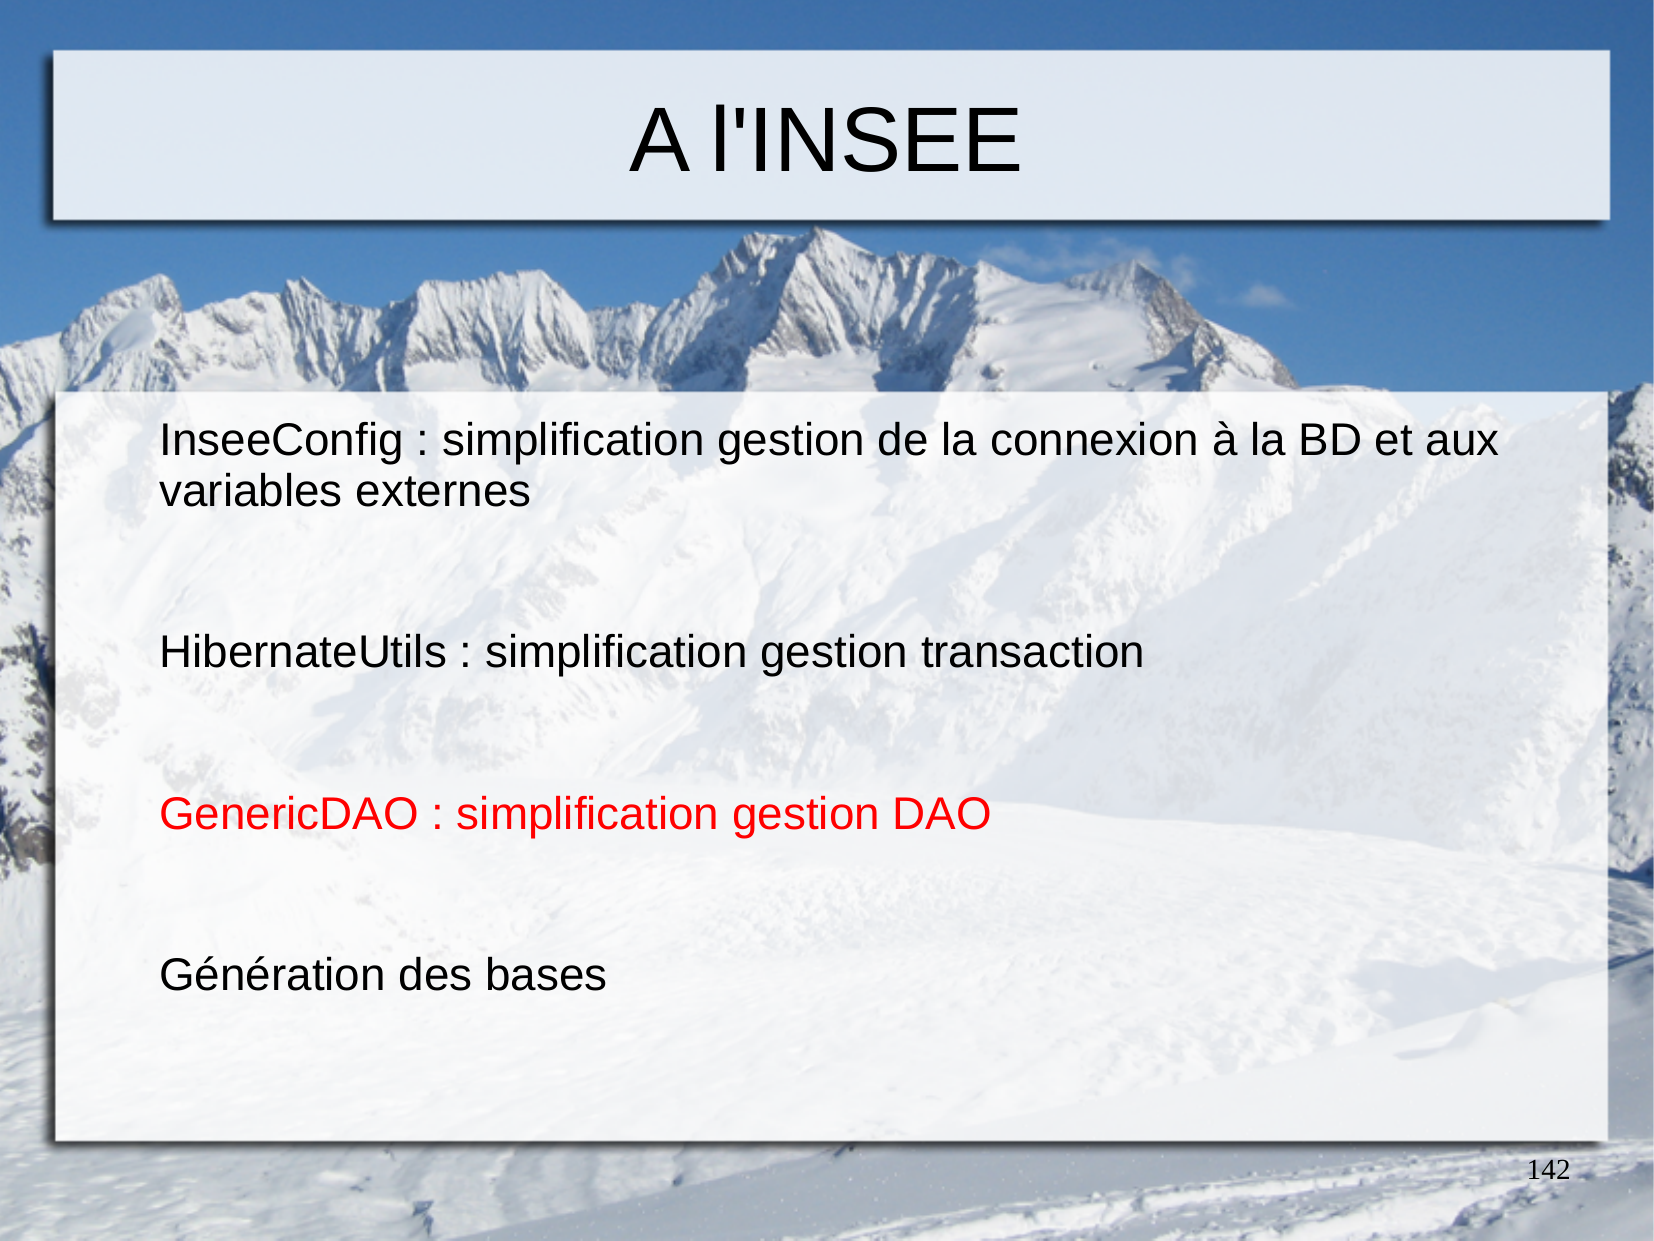

# A l'INSEE
InseeConfig : simplification gestion de la connexion à la BD et aux variables externes
HibernateUtils : simplification gestion transaction
GenericDAO : simplification gestion DAO
Génération des bases
142